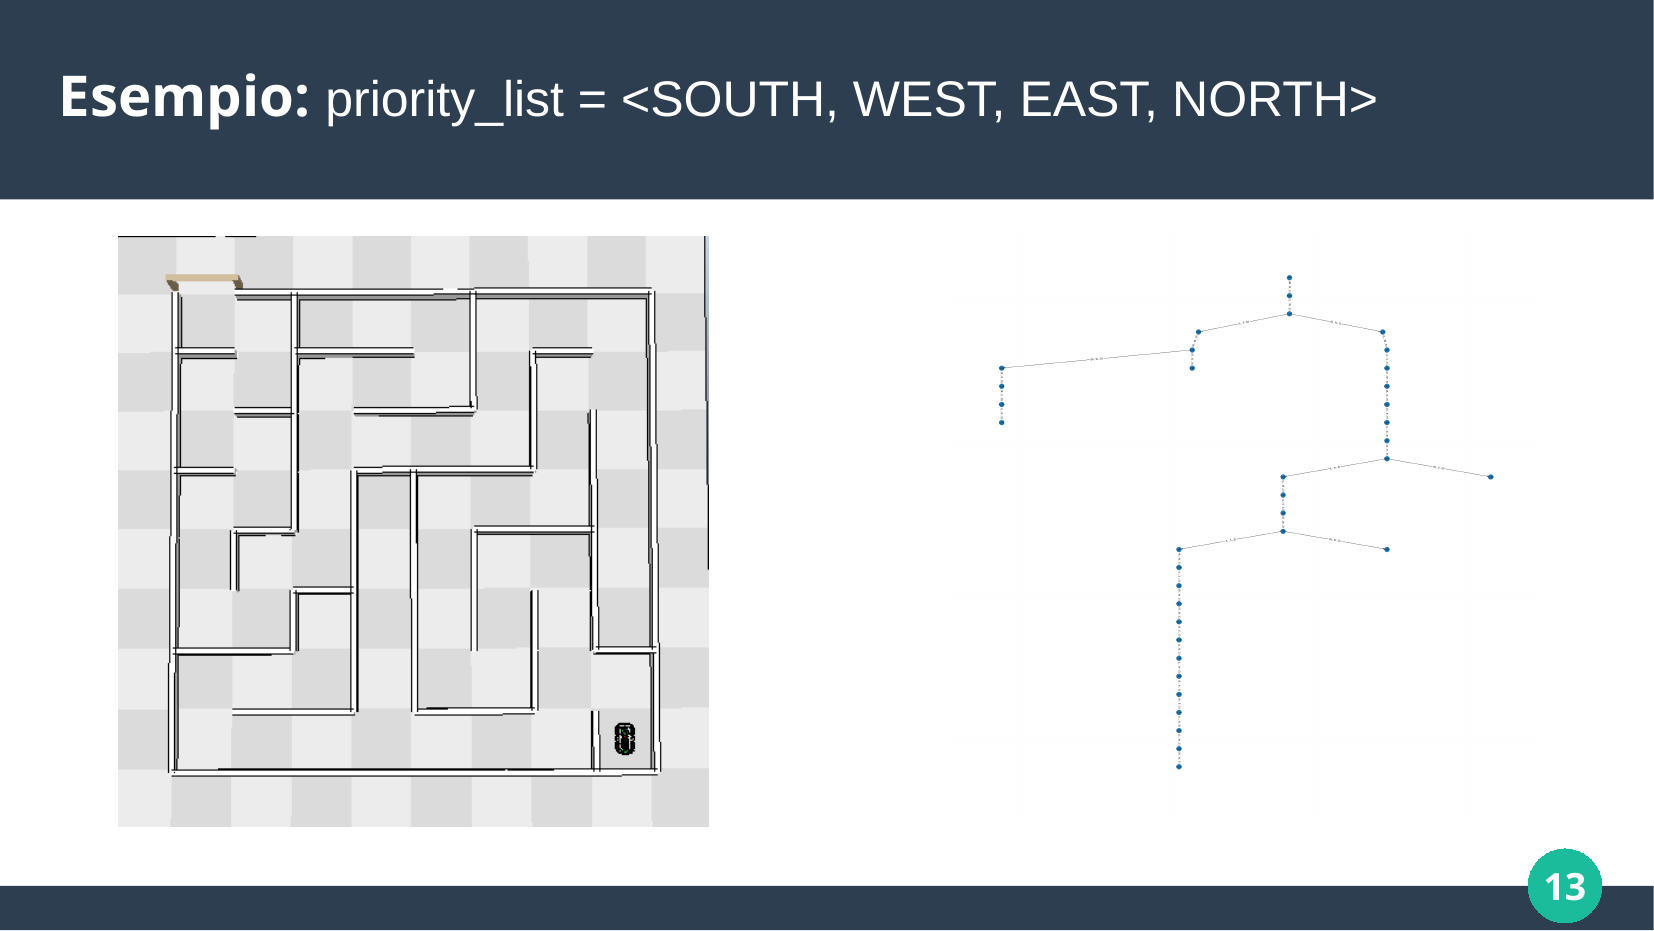

# Esempio: priority_list = <SOUTH, WEST, EAST, NORTH>